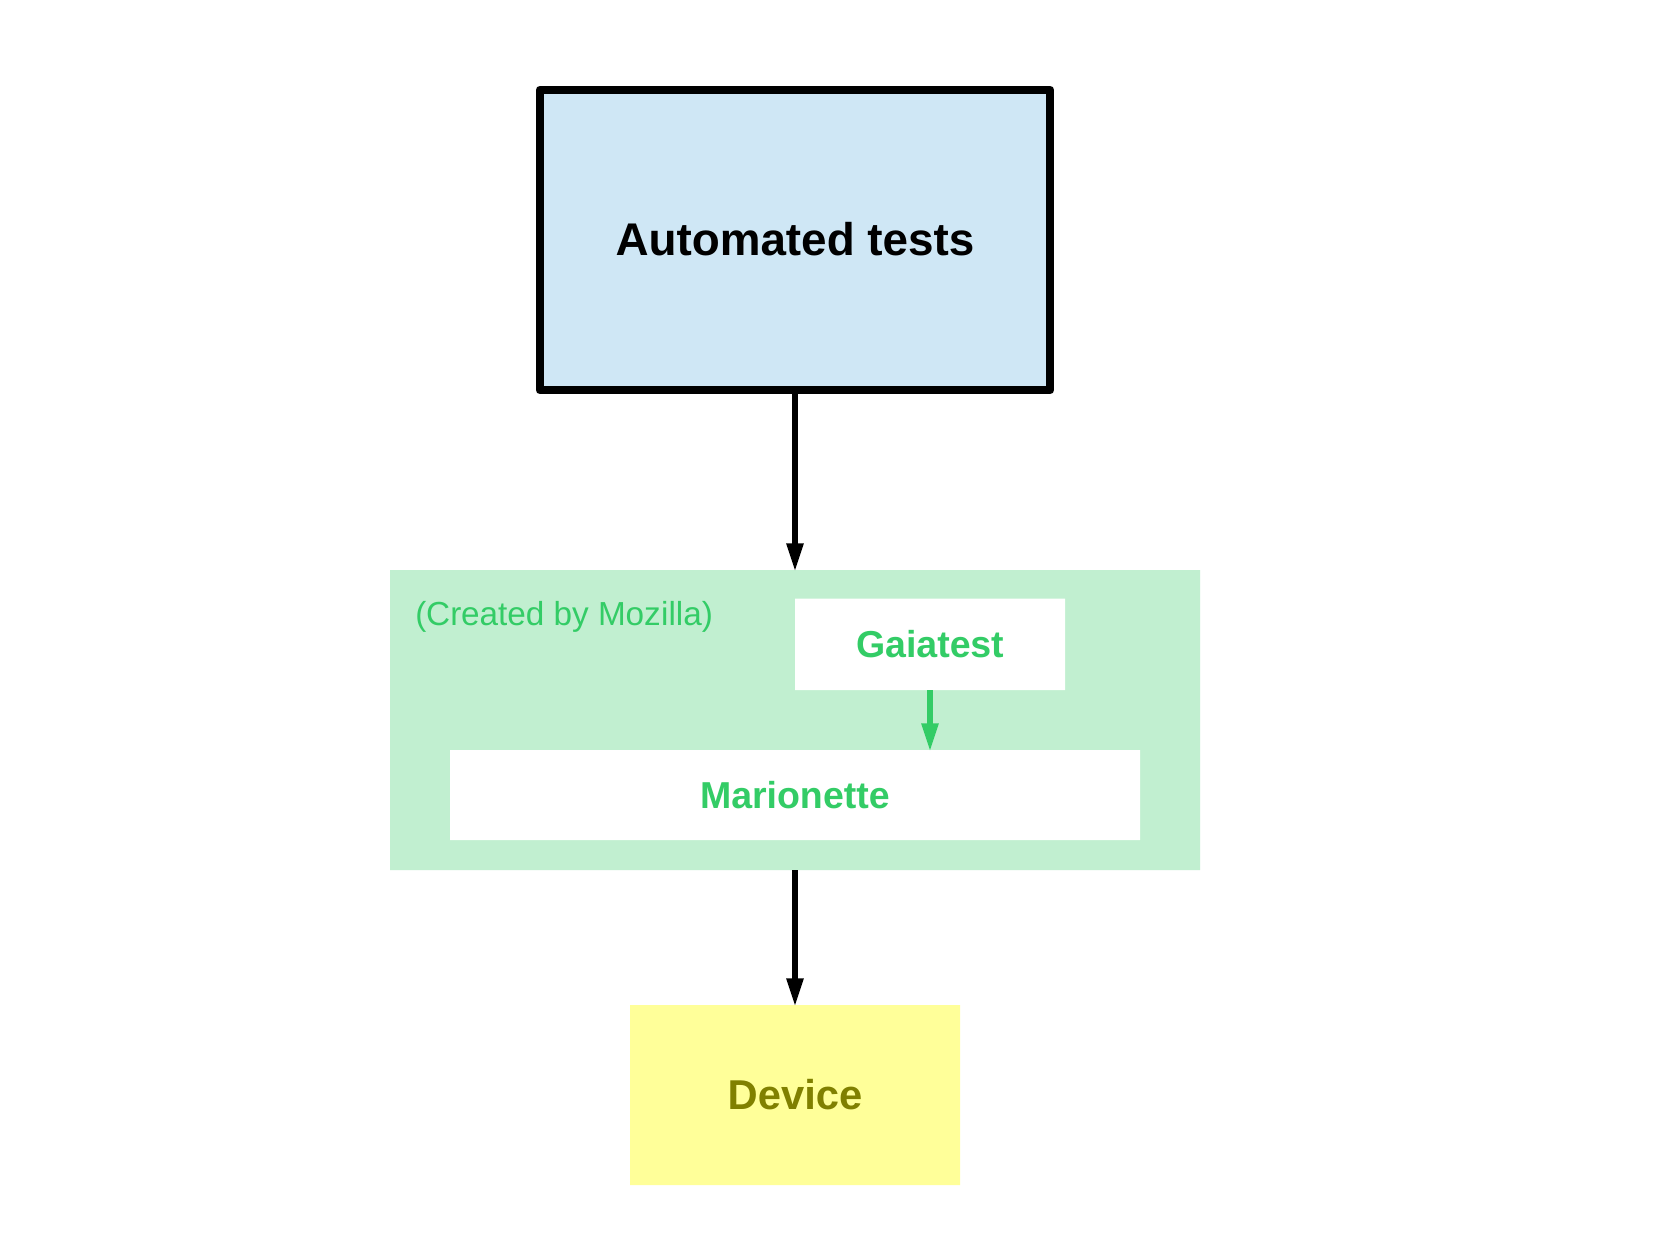

Automated tests
(Created by Mozilla)
Gaiatest
Marionette
Device